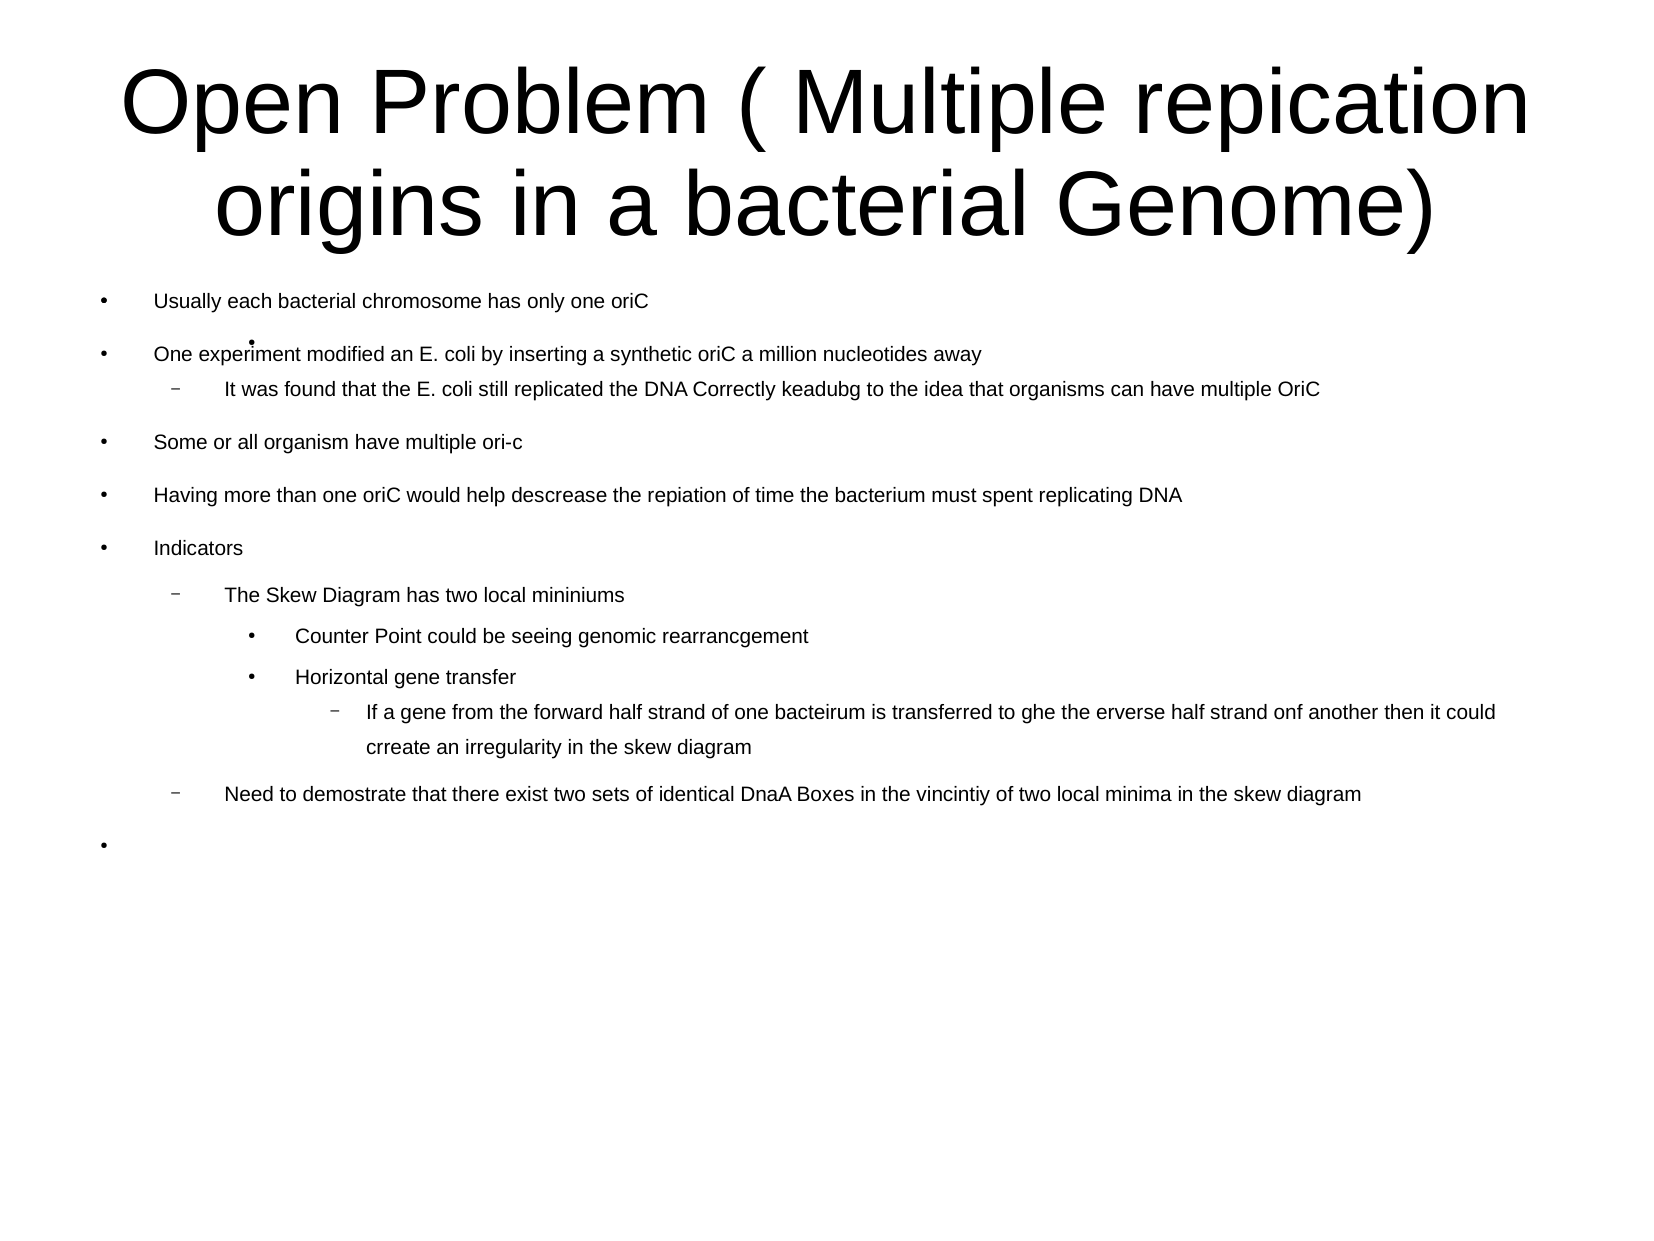

# Open Problem ( Multiple repication origins in a bacterial Genome)
It was found that the E. coli still replicated the DNA Correctly keadubg to the idea that organisms can have multiple OriC
Some or all organism have multiple ori-c
Having more than one oriC would help descrease the repiation of time the bacterium must spent replicating DNA
Indicators
The Skew Diagram has two local mininiums
Counter Point could be seeing genomic rearrancgement
Horizontal gene transfer
If a gene from the forward half strand of one bacteirum is transferred to ghe the erverse half strand onf another then it could
crreate an irregularity in the skew diagram
Need to demostrate that there exist two sets of identical DnaA Boxes in the vincintiy of two local minima in the skew diagram
Usually each bacterial chromosome has only one oriC
One experiment modified an E. coli by inserting a synthetic oriC a million nucleotides away